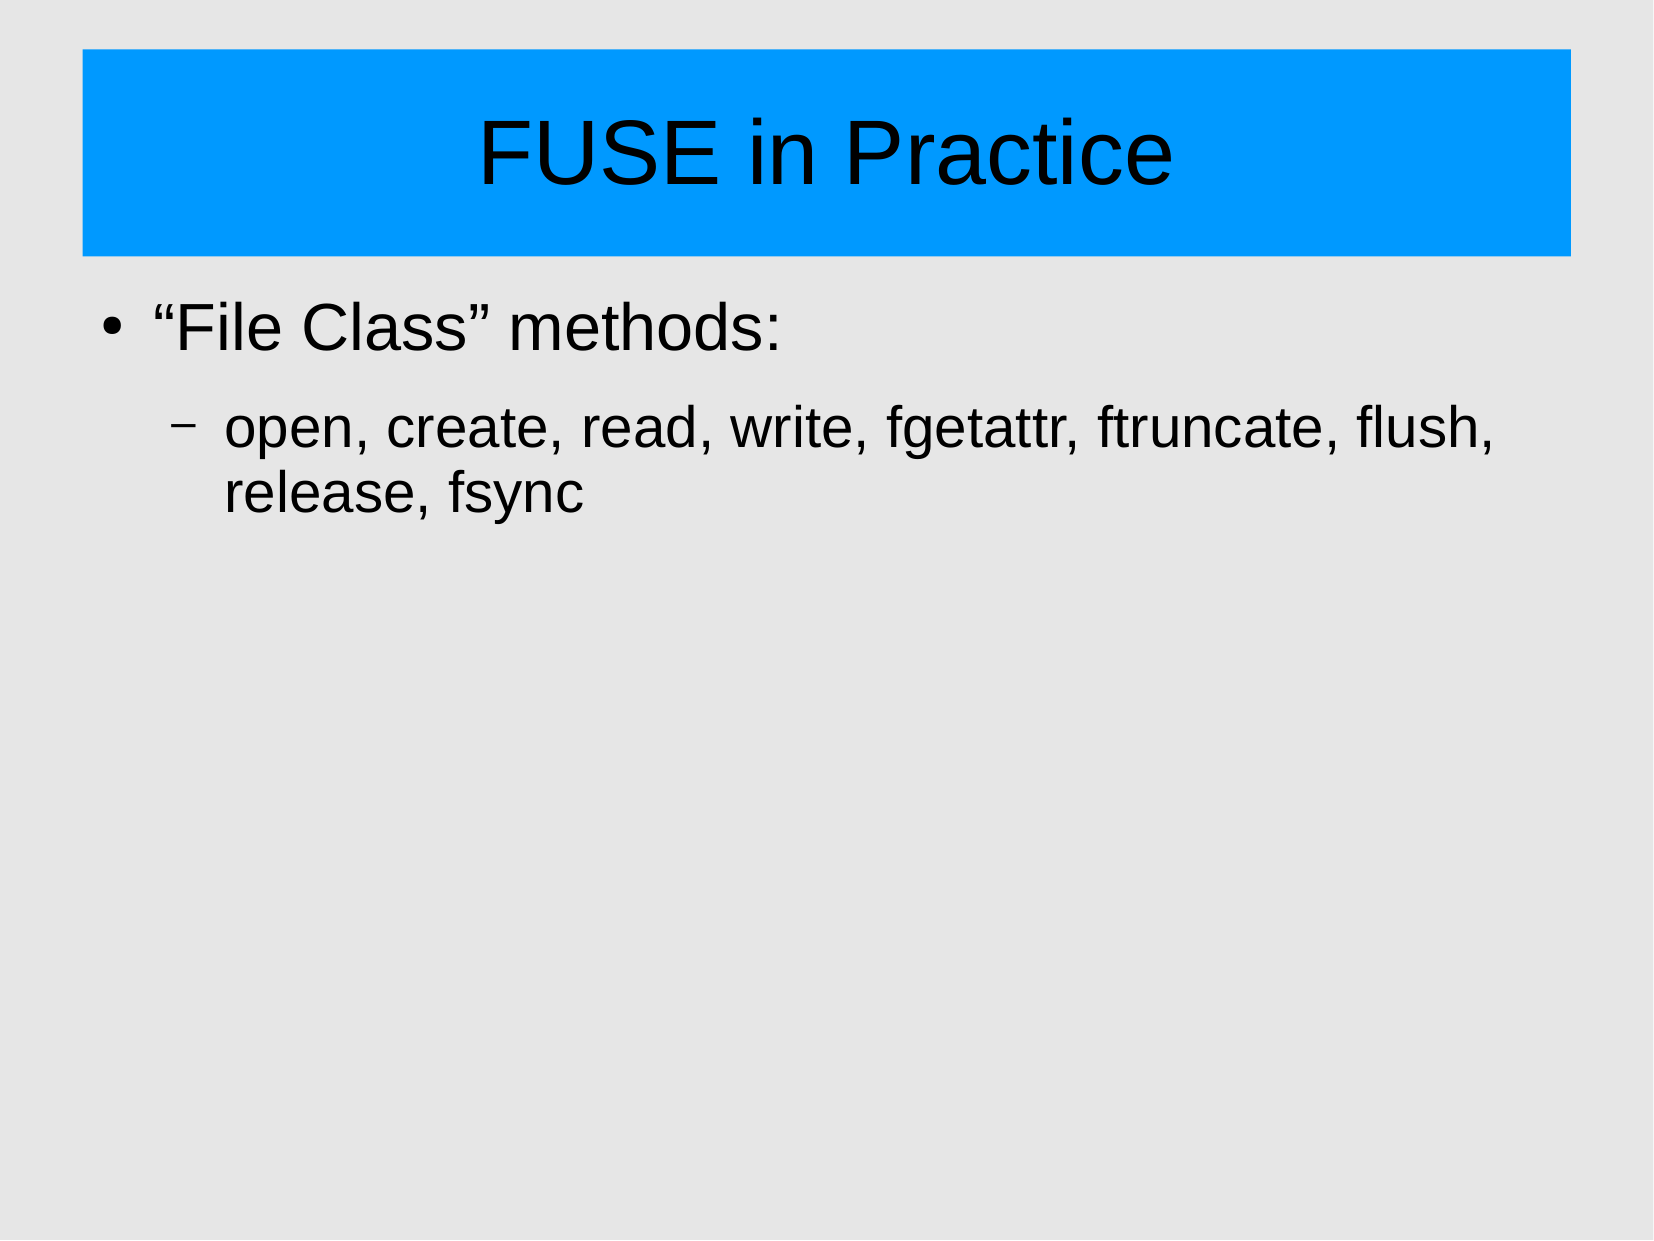

# FUSE in Practice
“File Class” methods:
open, create, read, write, fgetattr, ftruncate, flush, release, fsync